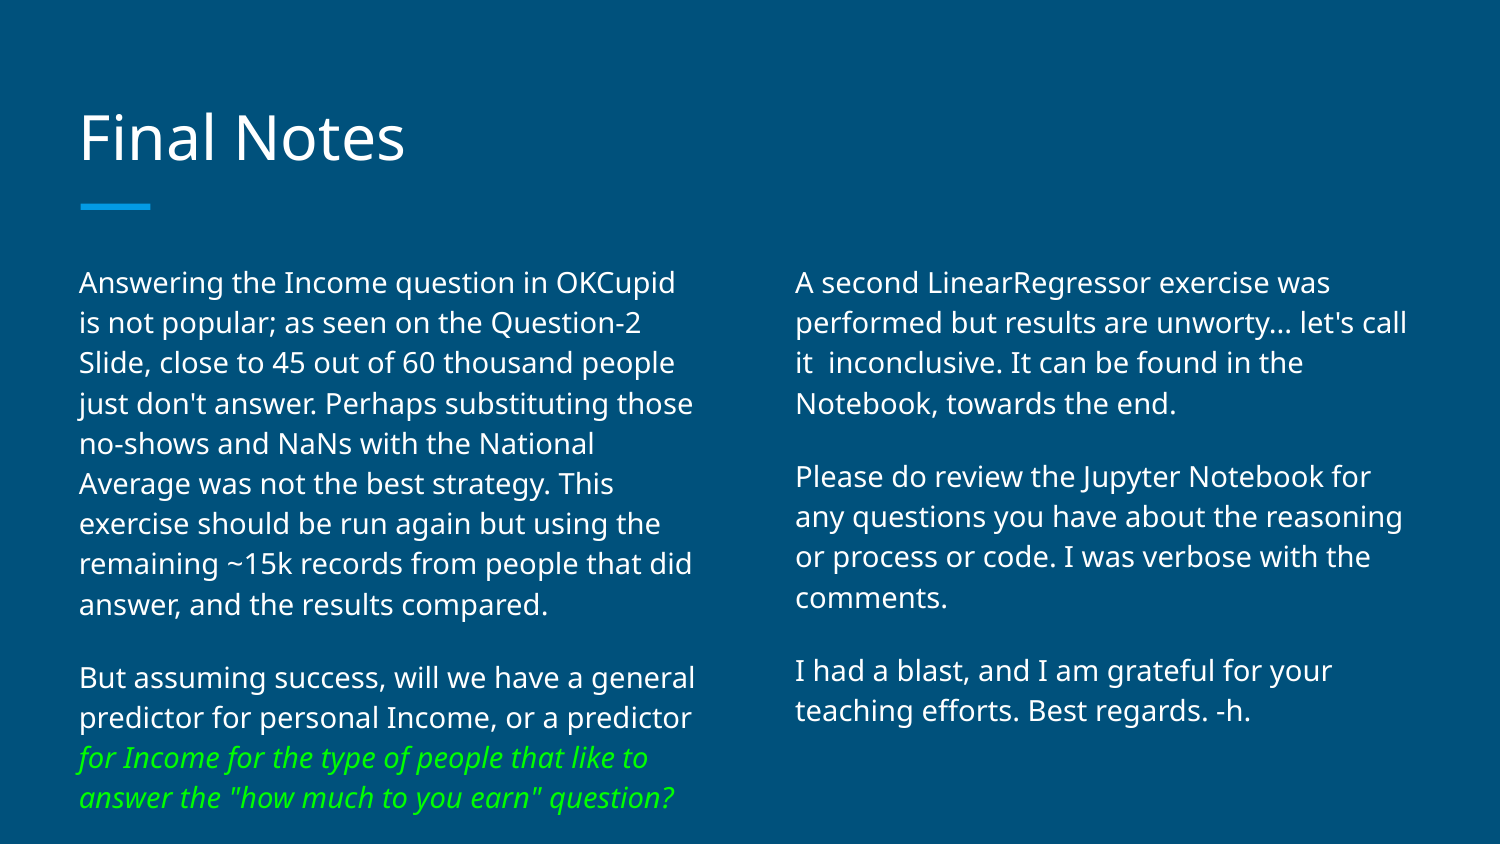

# Final Notes
Answering the Income question in OKCupid is not popular; as seen on the Question-2 Slide, close to 45 out of 60 thousand people just don't answer. Perhaps substituting those no-shows and NaNs with the National Average was not the best strategy. This exercise should be run again but using the remaining ~15k records from people that did answer, and the results compared.
But assuming success, will we have a general predictor for personal Income, or a predictor for Income for the type of people that like to answer the "how much to you earn" question?
A second LinearRegressor exercise was performed but results are unworty... let's call it inconclusive. It can be found in the Notebook, towards the end.
Please do review the Jupyter Notebook for any questions you have about the reasoning or process or code. I was verbose with the comments.
I had a blast, and I am grateful for your teaching efforts. Best regards. -h.